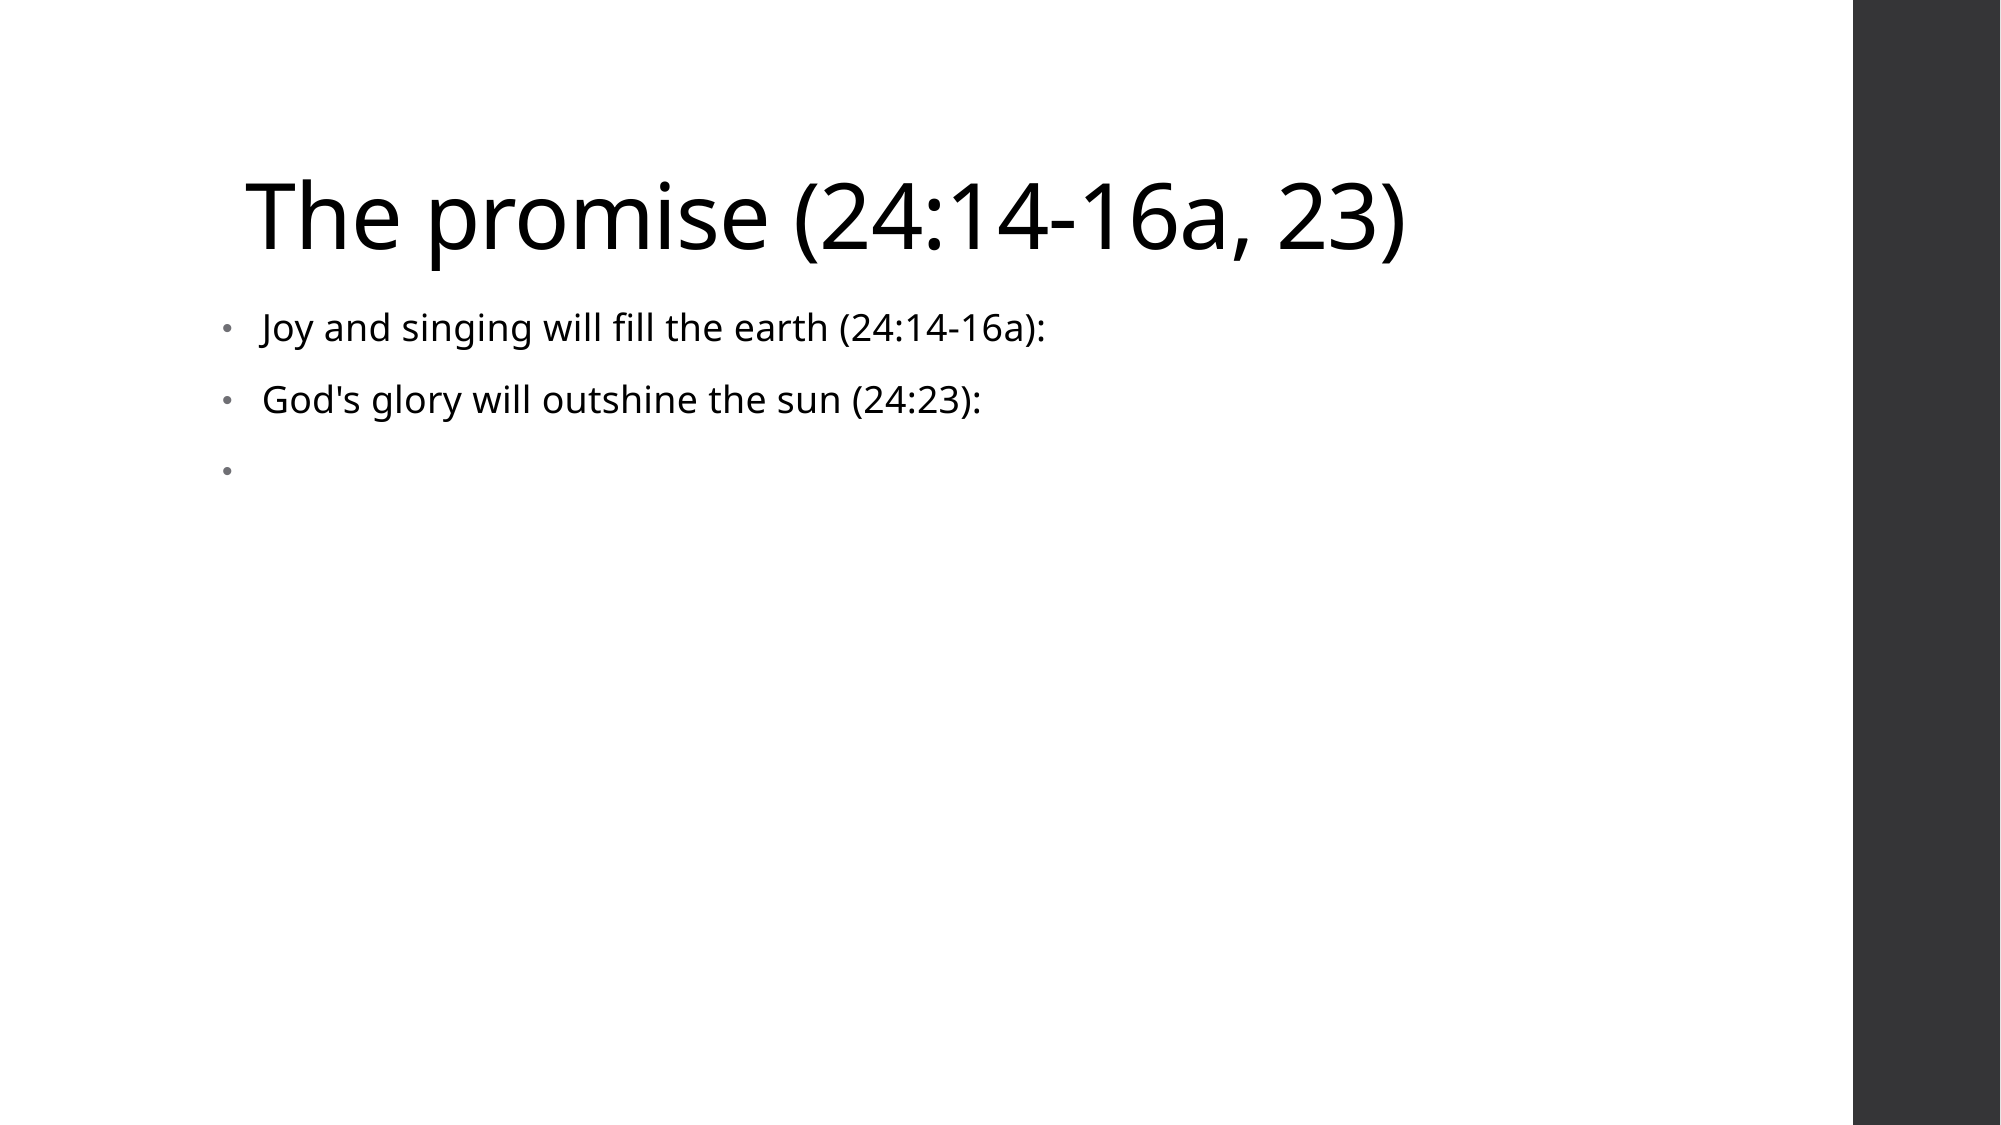

# The promise (24:14-16a, 23)
 Joy and singing will fill the earth (24:14-16a):
 God's glory will outshine the sun (24:23):